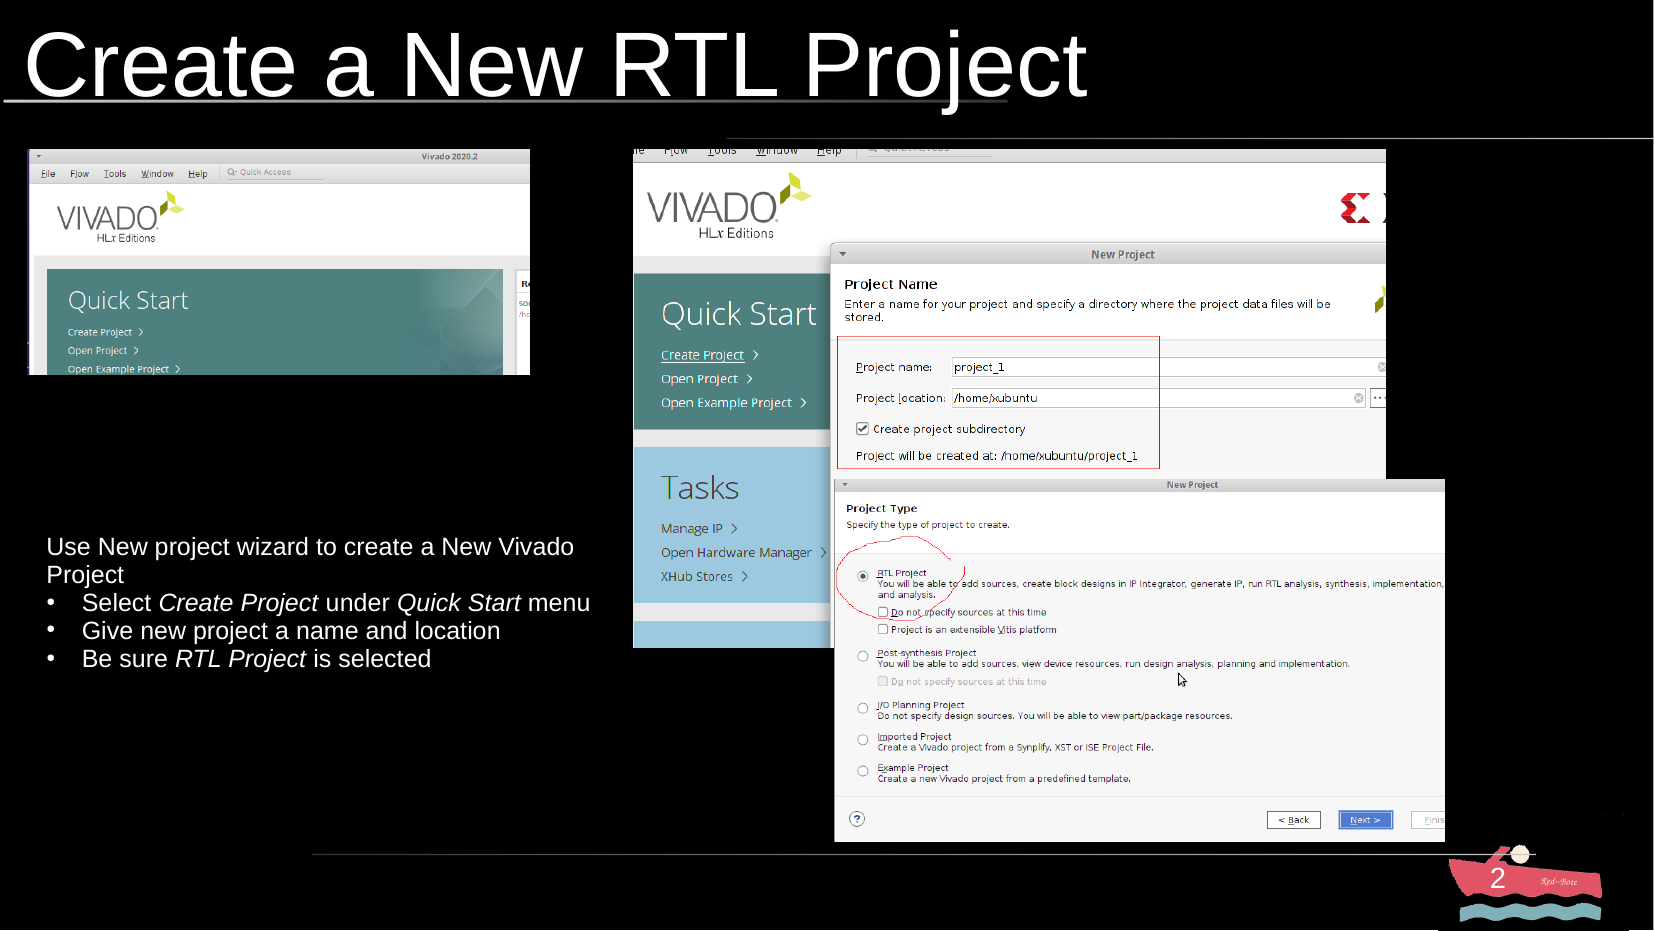

# Create a New RTL Project
Use New project wizard to create a New Vivado Project
Select Create Project under Quick Start menu
Give new project a name and location
Be sure RTL Project is selected
2